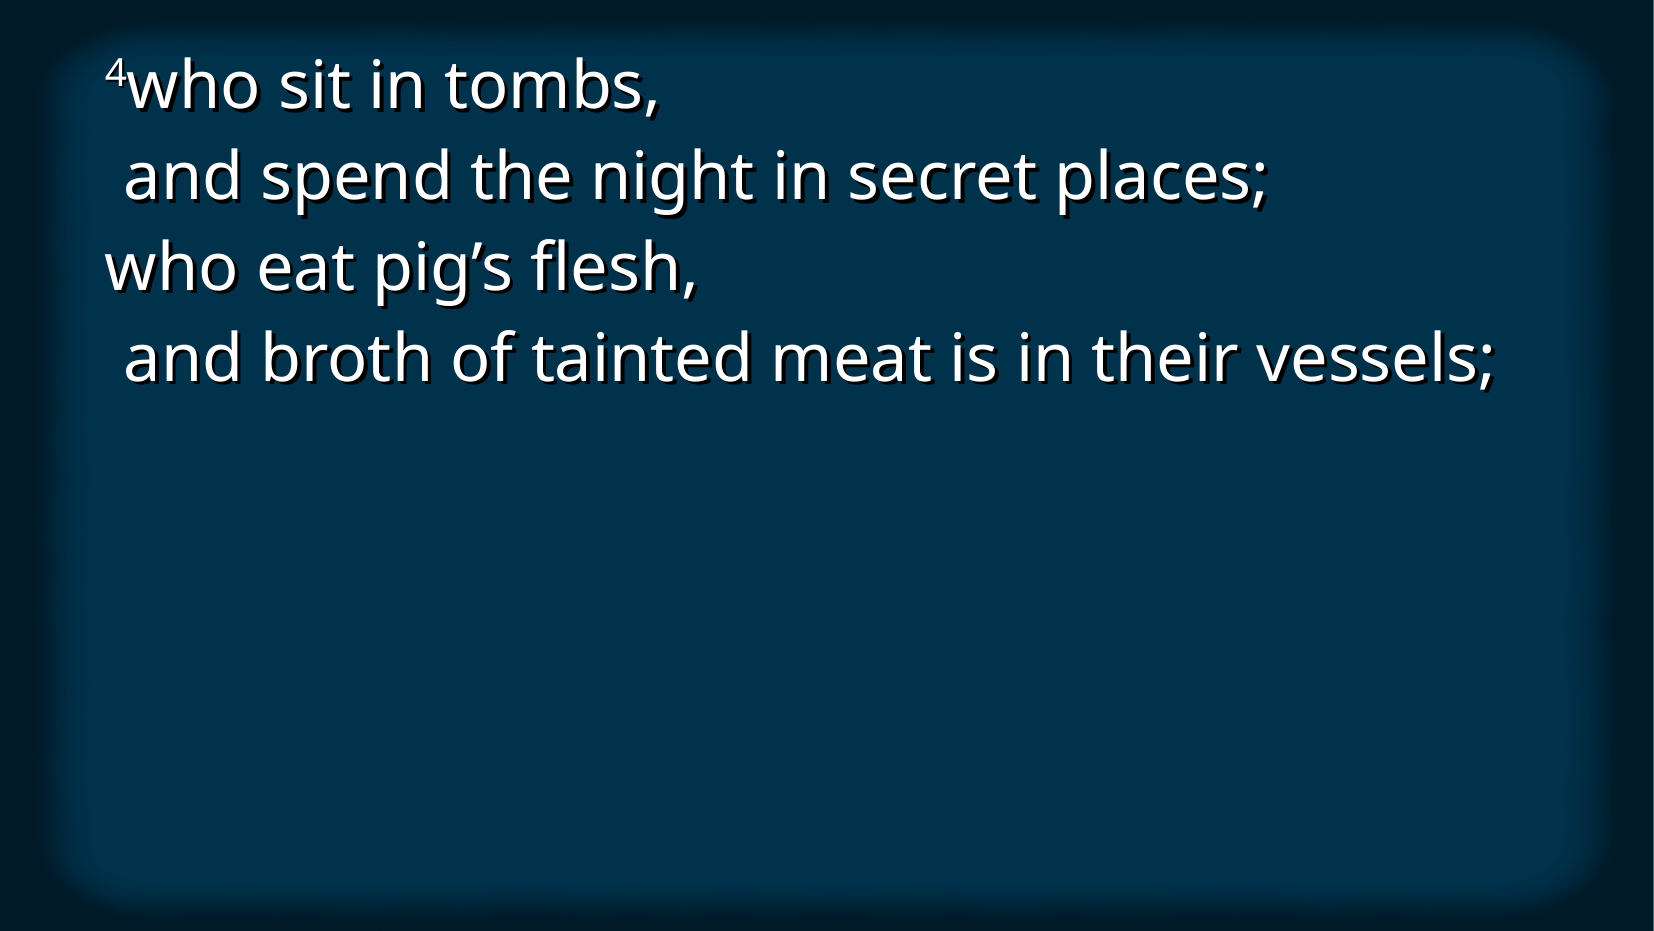

4who sit in tombs,
and spend the night in secret places;
who eat pig’s flesh,
and broth of tainted meat is in their vessels;